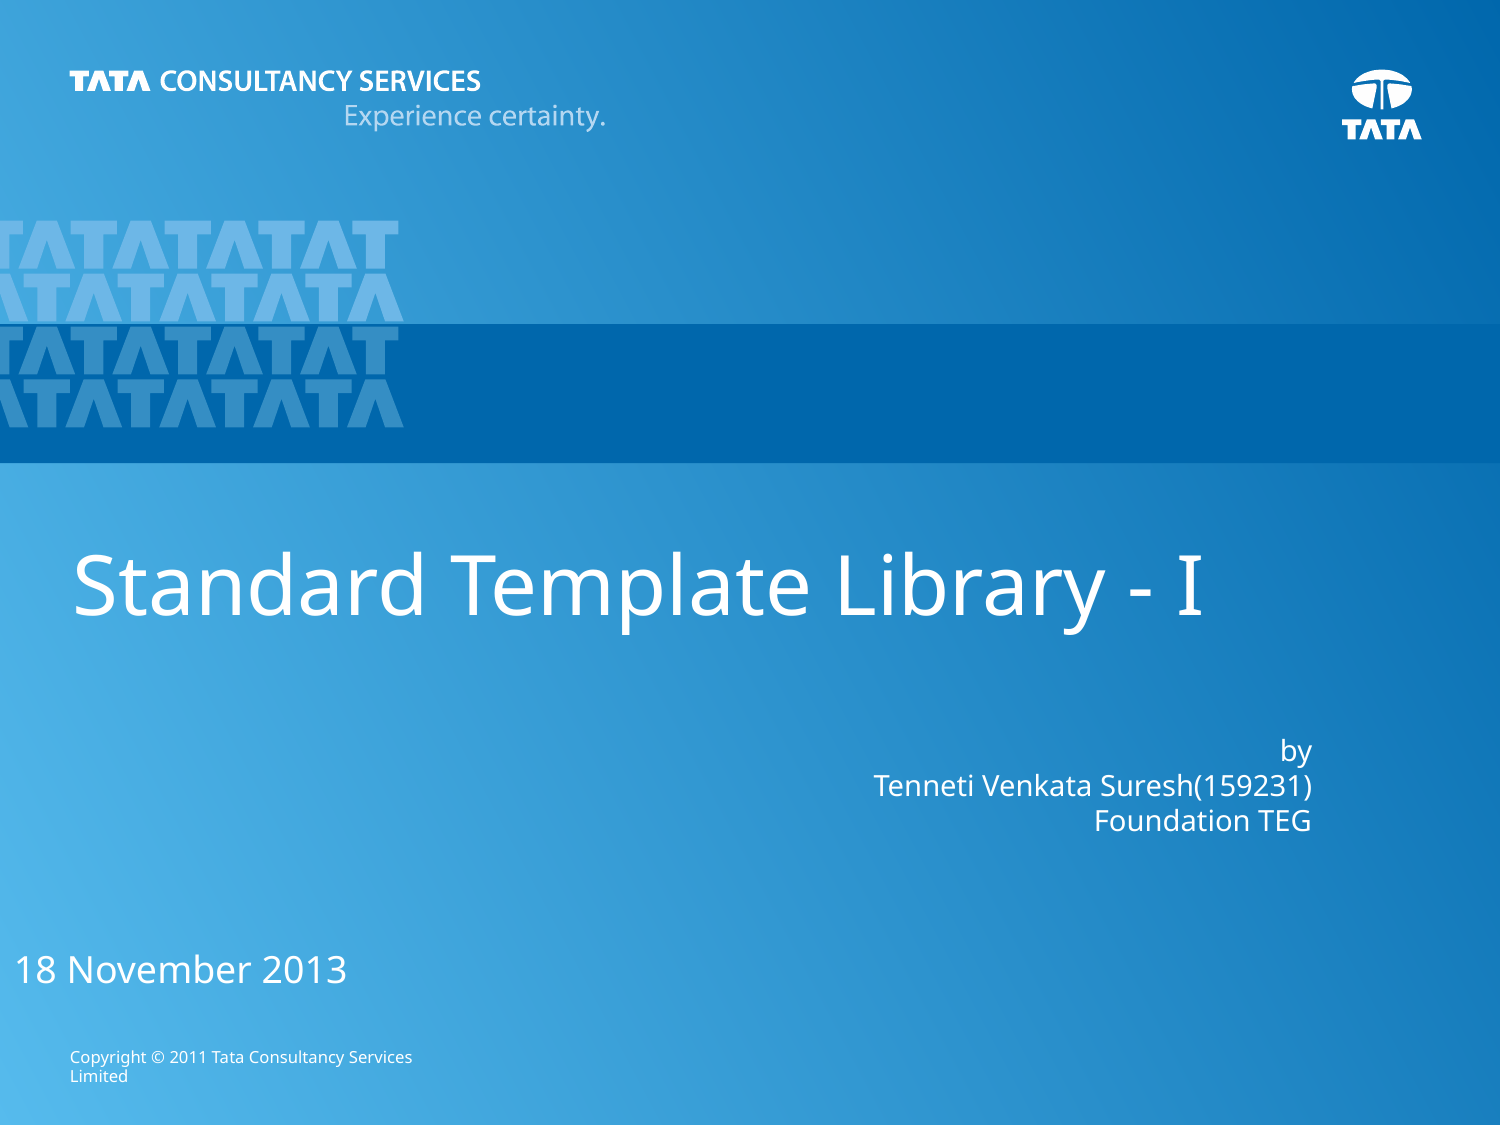

# Standard Template Library - I
by
Tenneti Venkata Suresh(159231)
Foundation TEG
18 November 2013